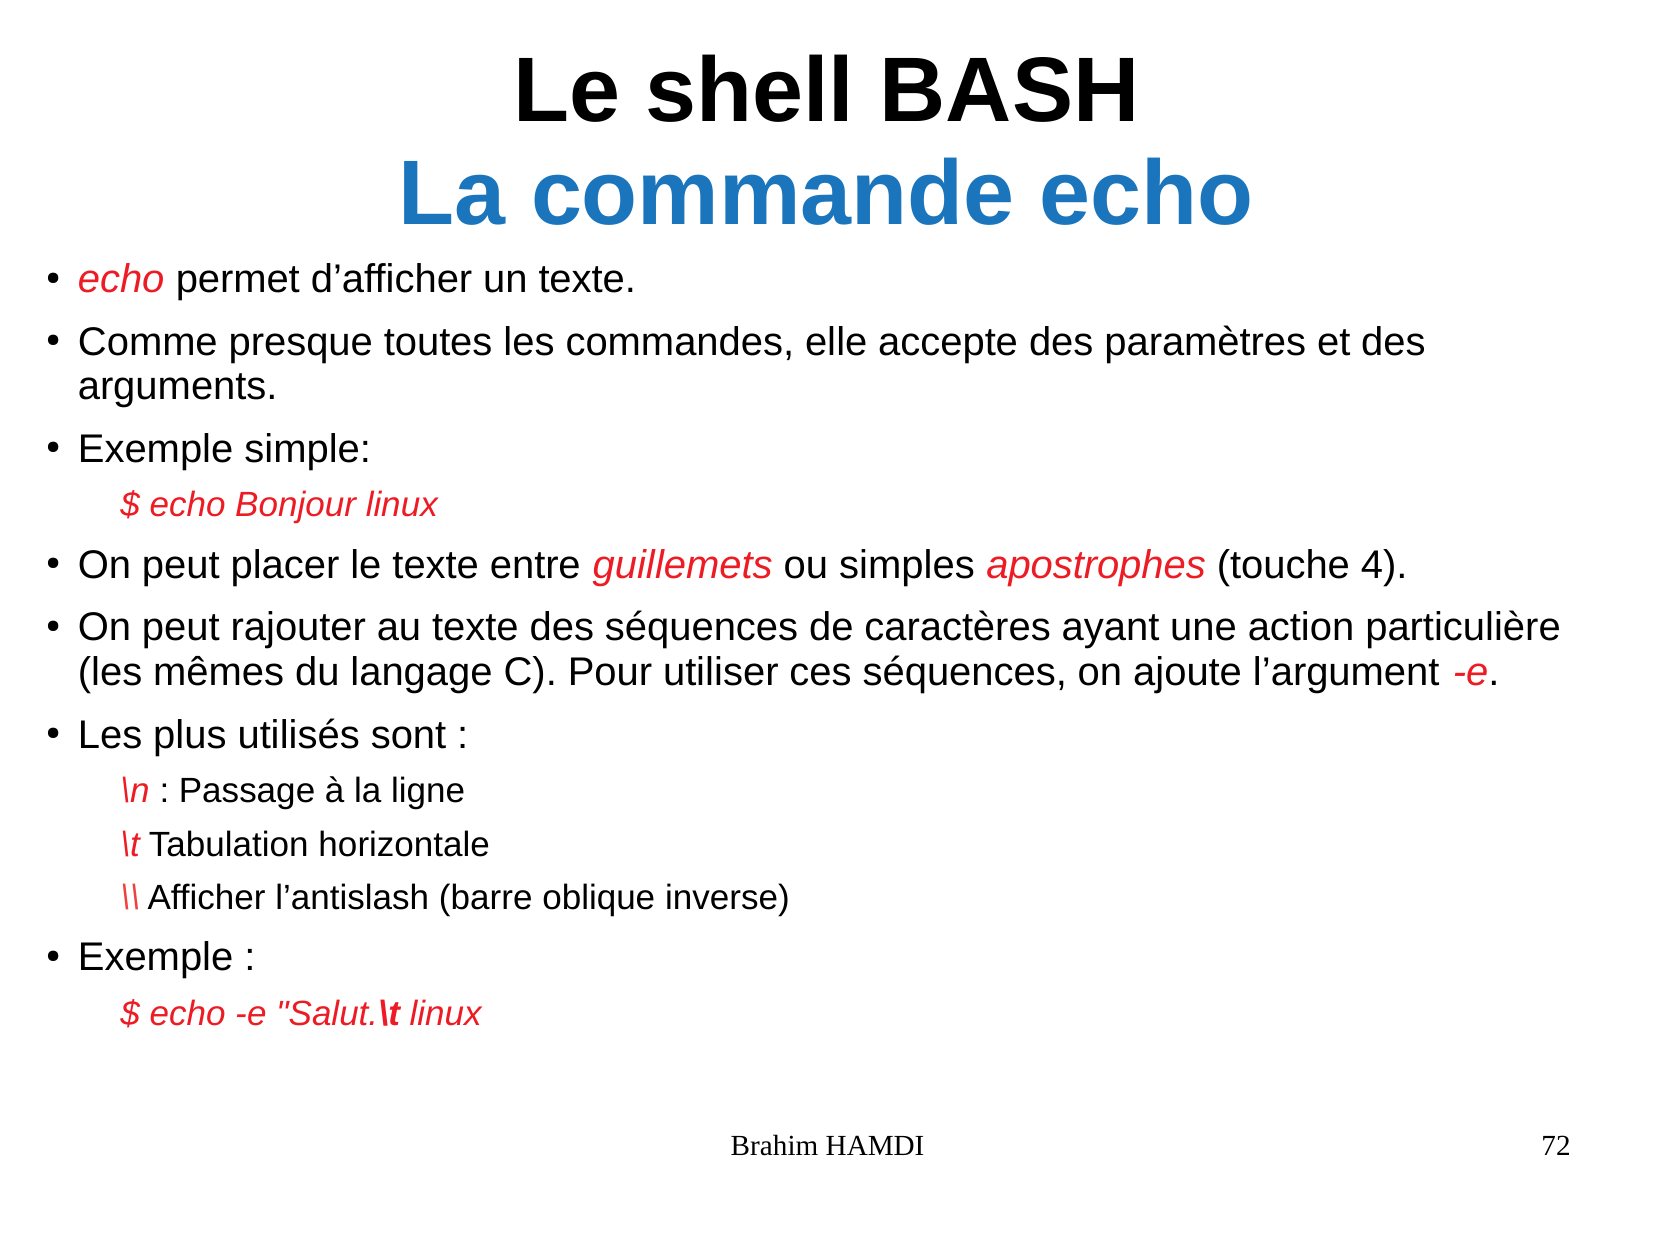

# Le shell BASH La commande echo
echo permet d’afficher un texte.
Comme presque toutes les commandes, elle accepte des paramètres et des arguments.
Exemple simple:
$ echo Bonjour linux
On peut placer le texte entre guillemets ou simples apostrophes (touche 4).
On peut rajouter au texte des séquences de caractères ayant une action particulière (les mêmes du langage C). Pour utiliser ces séquences, on ajoute l’argument -e.
Les plus utilisés sont :
\n : Passage à la ligne
\t Tabulation horizontale
\\ Afficher l’antislash (barre oblique inverse)
Exemple :
$ echo -e "Salut.\t linux
Brahim HAMDI
72